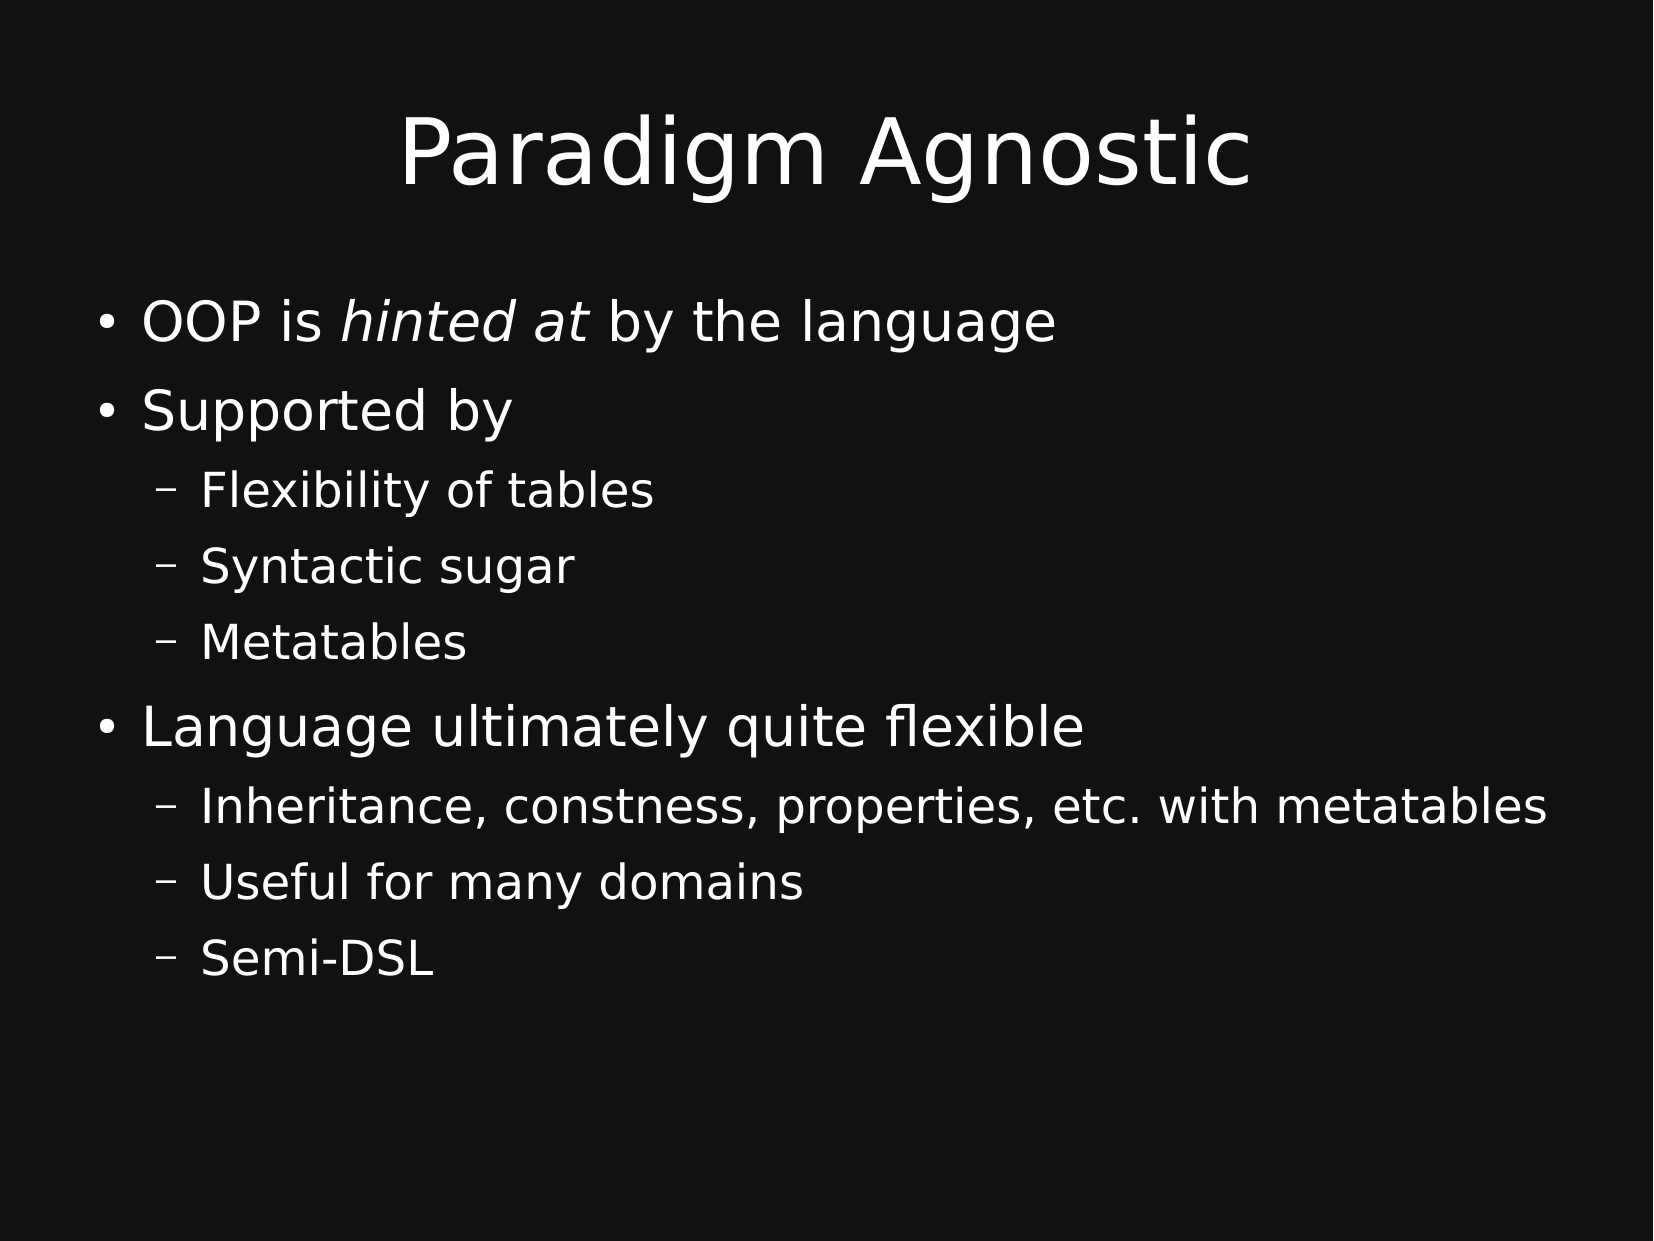

# Paradigm Agnostic
OOP is hinted at by the language
Supported by
Flexibility of tables
Syntactic sugar
Metatables
Language ultimately quite flexible
Inheritance, constness, properties, etc. with metatables
Useful for many domains
Semi-DSL